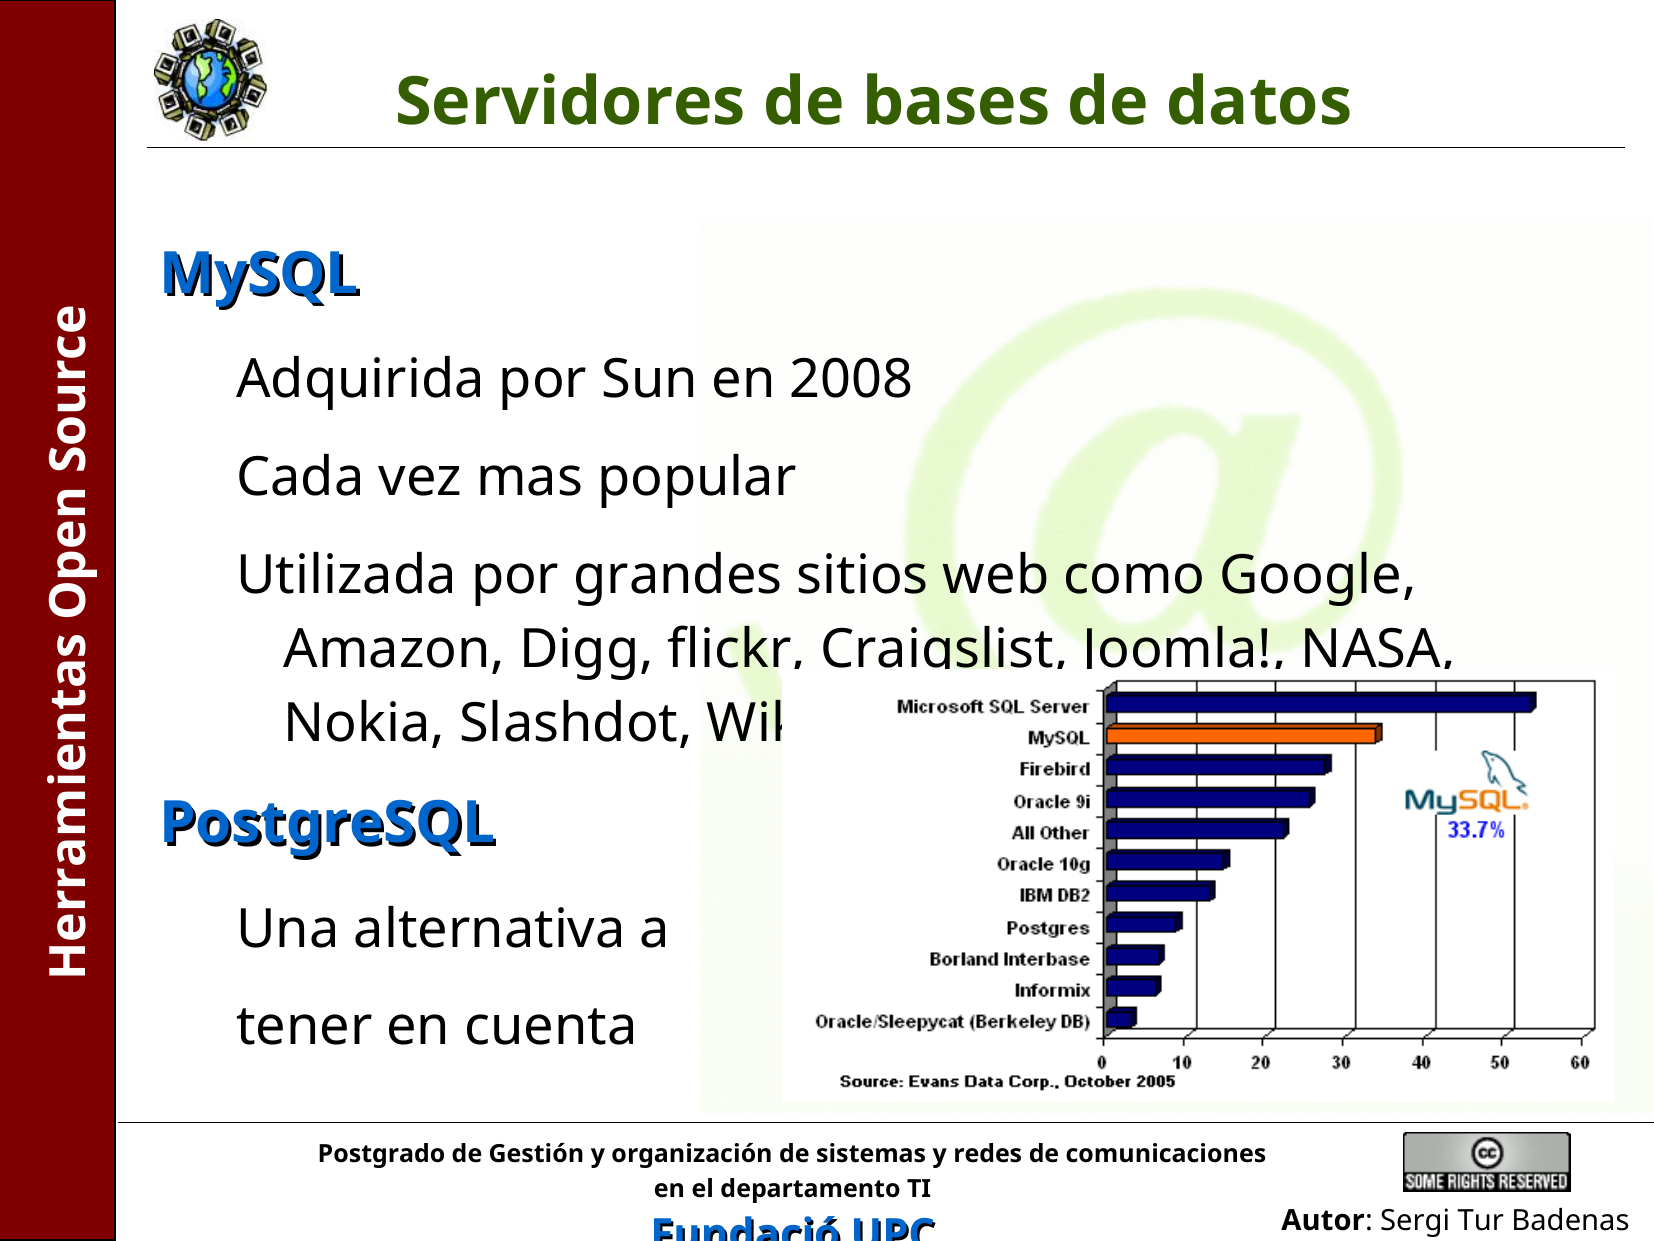

# Servidores de bases de datos
MySQL
Adquirida por Sun en 2008
Cada vez mas popular
Utilizada por grandes sitios web como Google, Amazon, Digg, flickr, Craigslist, Joomla!, NASA, Nokia, Slashdot, Wikipedia, WordPress, Yahoo
PostgreSQL
Una alternativa a
tener en cuenta